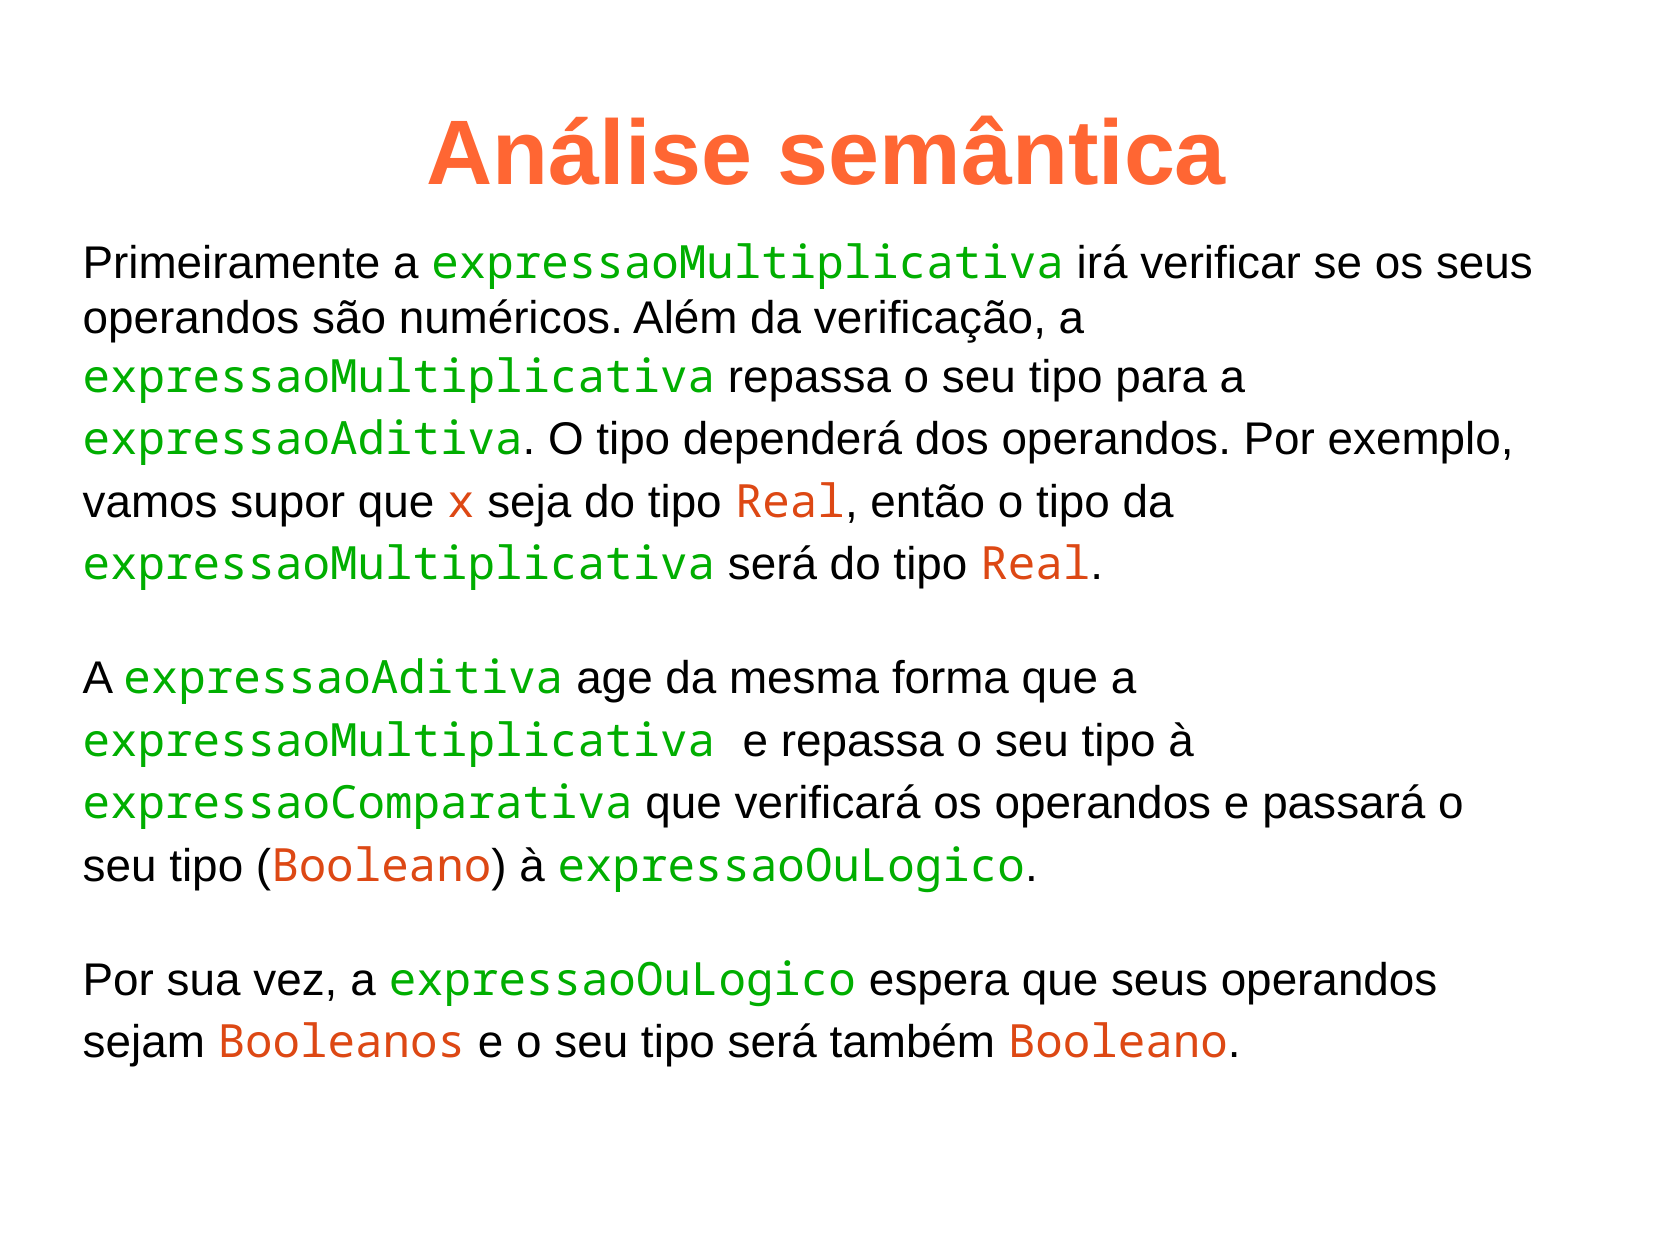

# Análise semântica
Primeiramente a expressaoMultiplicativa irá verificar se os seus operandos são numéricos. Além da verificação, a expressaoMultiplicativa repassa o seu tipo para a expressaoAditiva. O tipo dependerá dos operandos. Por exemplo, vamos supor que x seja do tipo Real, então o tipo da expressaoMultiplicativa será do tipo Real.
A expressaoAditiva age da mesma forma que a expressaoMultiplicativa e repassa o seu tipo à expressaoComparativa que verificará os operandos e passará o seu tipo (Booleano) à expressaoOuLogico.
Por sua vez, a expressaoOuLogico espera que seus operandos sejam Booleanos e o seu tipo será também Booleano.